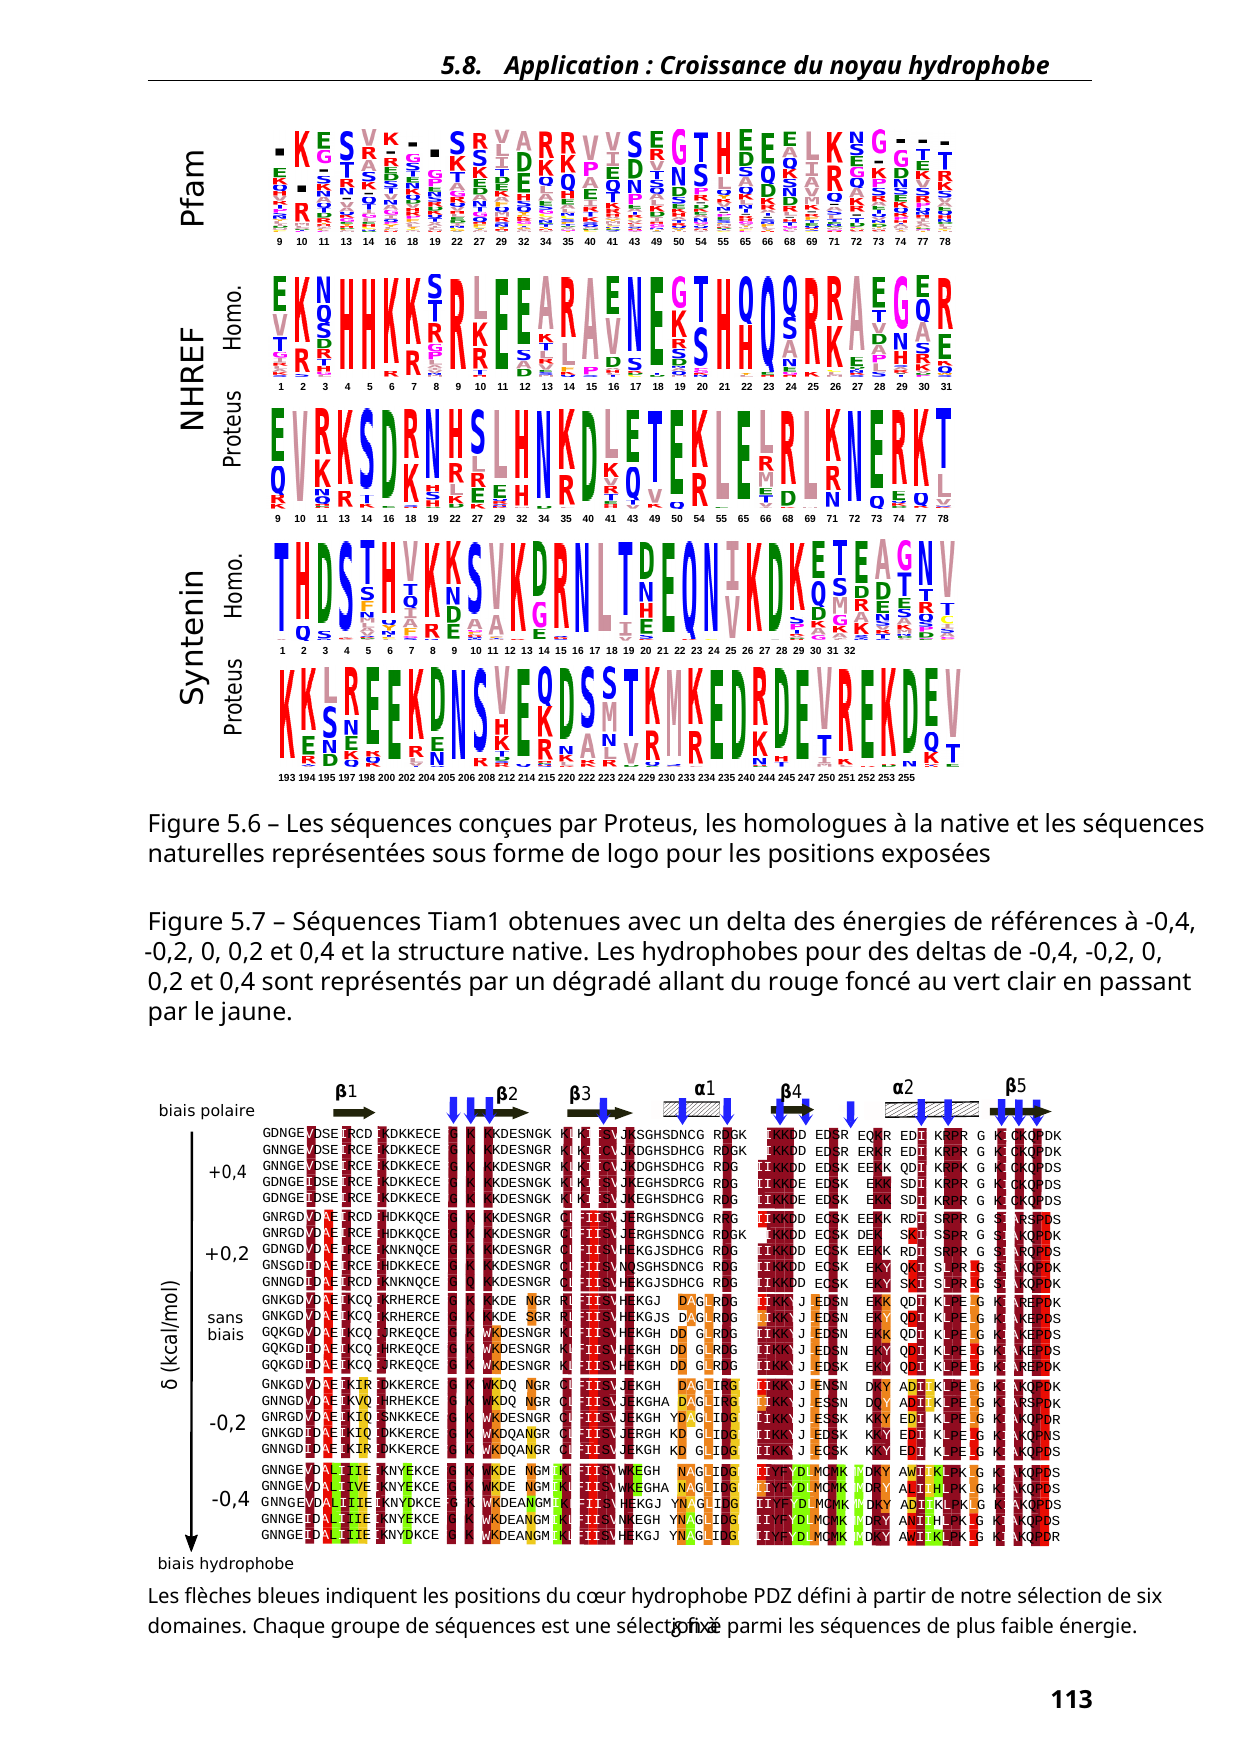

5.8.
Application : Croissance du noyau hydrophobe
Pfam
9
10
11
13
14
16
18
19
22
27
29
32
34
35
40
41
43
49
50
54
55
65
66
68
69
71
72
73
74
77
78
NHREF
Proteus Homo.
1
 2
 3
 4
 5
 6
 7
 8
 9
 10
 11
 12
 13
 14
 15
 16
 17
 18
 19
 20
 21
 22
 23
 24
 25
 26
 27
 28
 29
 30
 31
9
10
11
13
14
16
18
19
22
27
29
32
34
35
40
41
43
49
50
54
55
65
66
68
69
71
72
73
74
77
78
Syntenin
Proteus Homo.
1
 2
 3
 4
 5
 6
 7
 8
 9
 10 11 12 13 14 15 16 17 18 19 20 21 22 23 24 25 26 27 28 29 30 31 32
193 194 195 197 198 200 202 204 205 206 208 212 214 215 220 222 223 224 229 230 233 234 235 240 244 245 247 250 251 252 253 255
Figure 5.6 – Les séquences conçues par Proteus, les homologues à la native et les séquences
naturelles représentées sous forme de logo pour les positions exposées
Figure 5.7 – Séquences Tiam1 obtenues avec un delta des énergies de références à -0,4,
-0,2, 0, 0,2 et 0,4 et la structure native. Les hydrophobes pour des deltas de -0,4, -0,2, 0,
0,2 et 0,4 sont représentés par un dégradé allant du rouge foncé au vert clair en passant
par le jaune.
β5
α2
α1
β4
β1
β3
β2
biais polaire
GDNGEVDSEIRCDIKDKKECEFGFKIKKDESNGKIKLKIISVJKSGHSDNCGLRDGKIIIKKDDLEDSRMEQKRMEDIIKRPRLGMKICKQPDK
GNNGEVDSEIRCEIKDKKECEFGFKIKKDESNGRIKLKIICVJKDGHSDHCGLRDGKIIIKKDDLEDSRMERKRMEDIIKRPRLGMKICKQPDK
GNNGEVDSEIRCEIKDKKECEFGFKIKKDESNGRIKLKIICVJKDGHSDHCGLRDGMIIIKKDDLEDSKMEEKKMQDIIKRPKLGMKICKQPDS
+0,4
GDNGEIDSEIRCEIKDKKECEFGFKIKKDESNGKIKLKIISVJKEGHSDRCGLRDGMIIIKKDELEDSKMMEKKMSDIIKRPRLGMKICKQPDS
GDNGEIDSEIRCEIKDKKECEFGFKIKKDESNGKIKLKIISVJKEGHSDHCGLRDGMIIIKKDELEDSKMMEKKMSDIIKRPRLGMKICKQPDS
GNRGDVDAEIRCDIHDKKQCEFGFKIKKDESNGRICLFIISVJERGHSDNCGLRRGMIIIKKDDLECSKMEEKKMRDIISRPRLGMSIARSPDS
GNRGDVDAEIRCEIHDKKQCEFGFKIKKDESNGRICLFIISVJERGHSDNCGLRDGKIIIKKDDLECSKMDEKYMSKIISSPRLGMSIAKQPDK
+0,2
GDNGDVDAEIRCEIKNKNQCEFGFKIKKDESNGRICLFIISVHEKGJSDHCGLRDGMIIIKKDDLECSKMEEKKMRDIISRPRLGMSIARQPDS
GNSGDIDAEIRCEIHDKKECEFGFKIKKDESNGRICLFIISVNQSGHSDNCGLRDGMIIIKKDDLECSKMMEKYMQKIISLPRLGMSIAKQPDK
GNNGDIDAEIRCDIKNKNQCEFGFQIKKDESNGRICLFIISVHEKGJSDHCGLRDGMIIIKKDDLECSKMMEKYMSKIISLPRLGMSIAKQPDK
GNKGDVDAEIKCQIKRHERCEFGFKIKKDEANGRIRLFIISVHEKGJAYDAGLRDGMIIIKKYJLEDSNMMEKKMQDIIKLPELGMKIAREPDK
sans
GNKGDVDAEIKCQIKRHERCEFGFKIKKDEASGRIRLFIISVHEKGJSYDAGLRDGMIIIKKYJLEDSNMMEKYMQDIIKLPELGMKIAKEPDS
δ (kcal/mol)
biais
GQKGDVDAEIKCQIJRKEQCEFGFKIWKDESNGRIKLFIISVHEKGHADDAGLRDGMIIIKKYJLEDSNMMEKKMQDIIKLPELGMKIAKEPDS
GQKGDIDAEIKCQIHRKEQCEFGFKIWKDESNGRIKLFIISVHEKGHADDAGLRDGMIIIKKYJLEDSNMMEKYMQDIIKLPELGMKIAKEPDS
GQKGDIDAEIKCQIJRKEQCEFGFKIWKDESNGRIKLFIISVHEKGHADDAGLRDGMIIIKKYJLEDSKMMEKYMQDIIKLPELGMKIAREPDK
GNKGDVDAEIKIRIDKKERCEFGFKIWKDQANGRICLFIISVJEKGHAYDAGLIRGMIIIKKYJLENSNMMDKYMADIIKLPELGMKIAKQPDK
GNNGDVDAEIKVQIHRHEKCEFGFKIWKDQANGRICLFIISVJEKGHAYDAGLIRGMIIIKKYJLESSNMMDQYMADIIKLPELGMKIARSPDK
-0,2
GNRGDVDAEIKIQISNKKECEFGFKIWKDESNGRICLFIISVJEKGHAYDAGLIDGMIIIKKYJLESSKMMKKYMEDIIKLPELGMKIAKQPDR
GNKGDIDAEIKIQIDKKERCEFGFKIWKDQANGRICLFIISVJERGHAKDAGLIDGMIIIKKYJLEDSKMMKKYMEDIIKLPELGMKIAKQPNS
GNNGDIDAEIKIRIDKKERCEFGFKIWKDQANGRICLFIISVJEKGHAKDAGLIDGMIIIKKYJLECSKMMKKYMEDIIKLPELGMKIAKQPDS
GNNGEVDALIIIEIKNYEKCEFGFKIWKDEANGMIKLFIISVWKEGHAYNAGLIDGMIIIYFYDLMCMKMMDKYMAWIIKLPKLGMKIAKQPDS
GNNGEVDALIIVEIKNYEKCEFGFKIWKDEANGMIKLFIISVWKEGHAYNAGLIDGMIIIYFYDLMCMKMMDRYMALIIHLPKLGMKIAKQPDS
-0,4
G
NN
G
EVDALIIIEIKNYDKCEFGFKIWKDEANGMIKLFIISVHEKGJAYNAGLIDGMIIIYFYDLMCMKMMDKYMADIIKLPKLGMKIAKQPDS
GNNGEIDALIIIEIKNYEKCEFGFKIWKDEANGMIKLFIISVNKEGHAYNAGLIDGMIIIYFYDLMCMKMMDRYMANIIHLPKLGMKIAKQPDS
GNNGEIDALIIIEIKNYDKCEFGFKIWKDEANGMIKLFIISVHEKGJAYNAGLIDGMIIIYFYDLMCMKMMDKYMAWIIKLPKLGMKIAKQPDR
biais hydrophobe
Les flèches bleues indiquent les positions du cœur hydrophobe PDZ défini à partir de notre sélection de six
domaines. Chaque groupe de séquences est une sélection à
fixé parmi les séquences de plus faible énergie.
δ
113